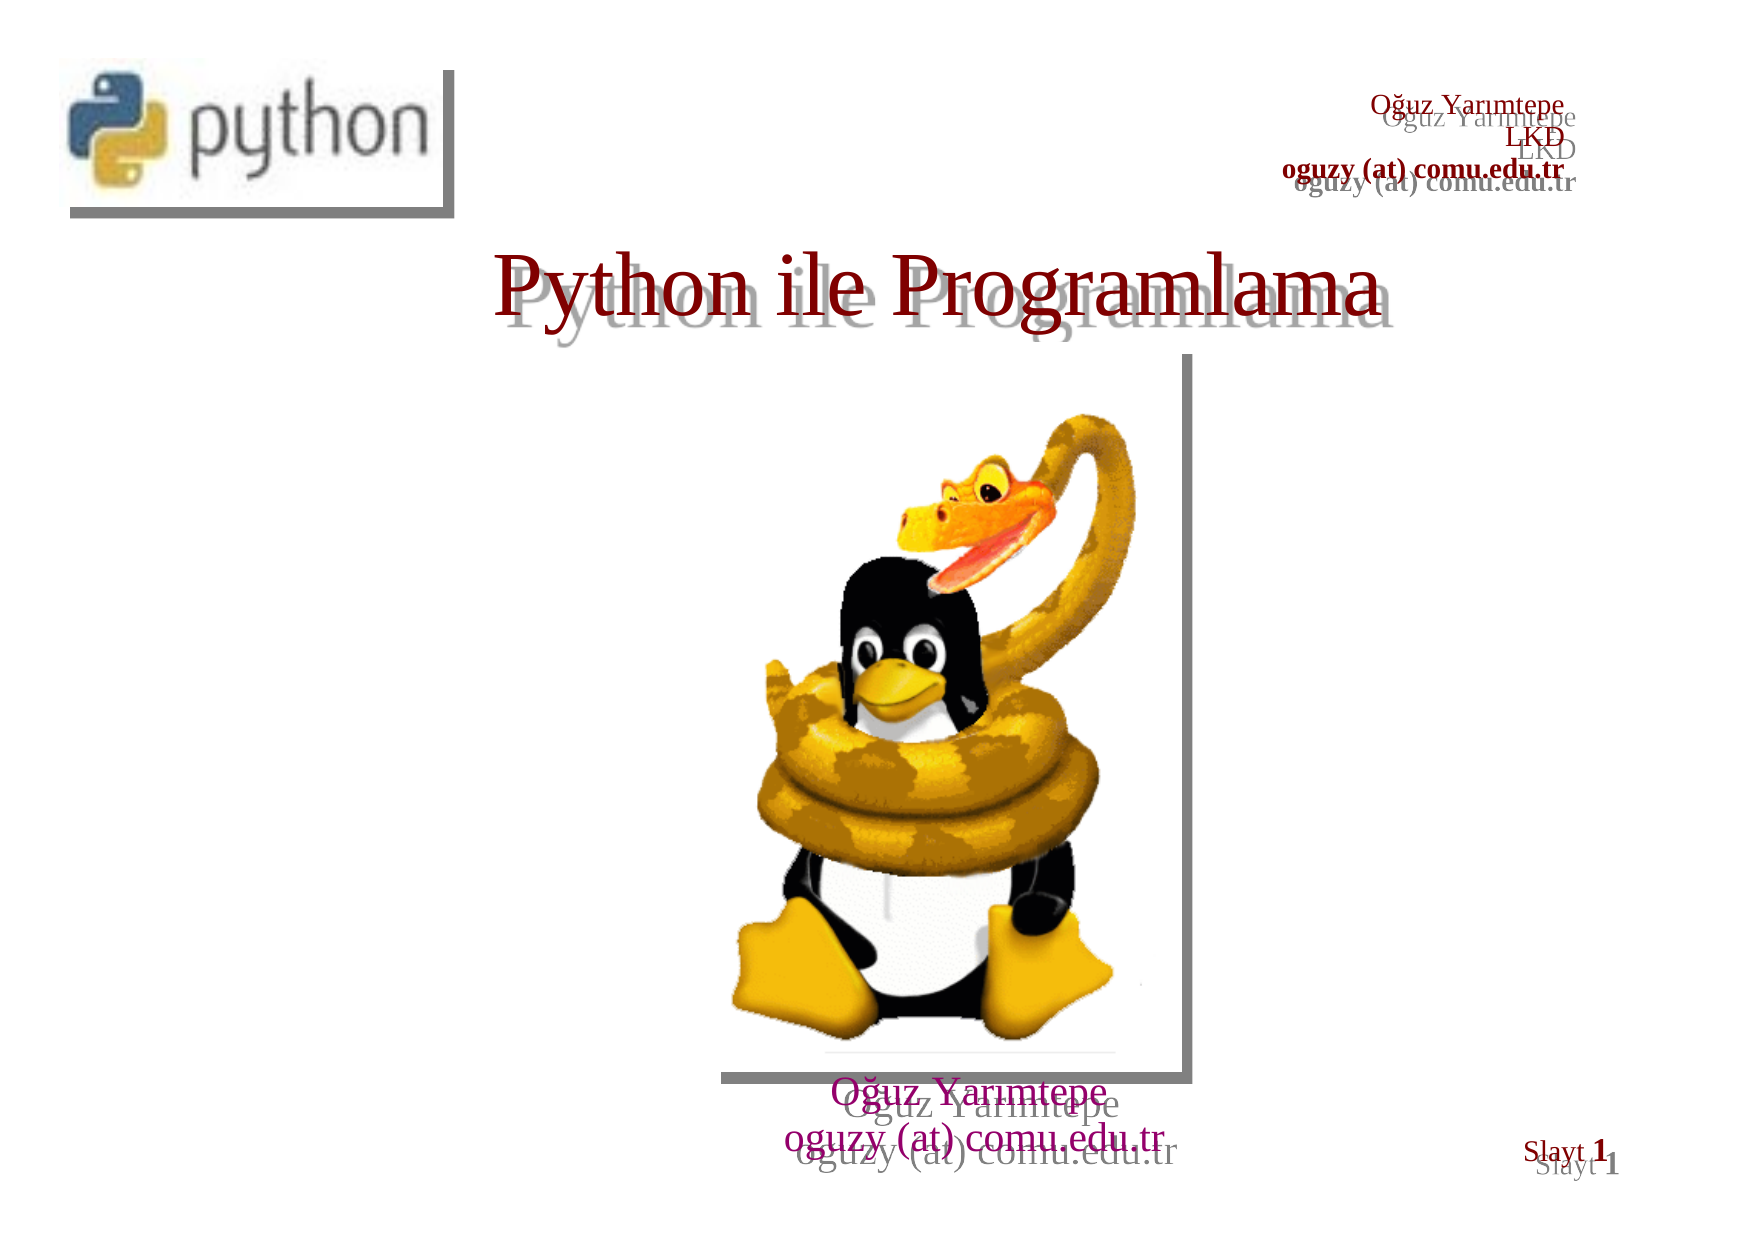

# Python ile Programlama
Oğuz Yarımtepe
oguzy (at) comu.edu.tr